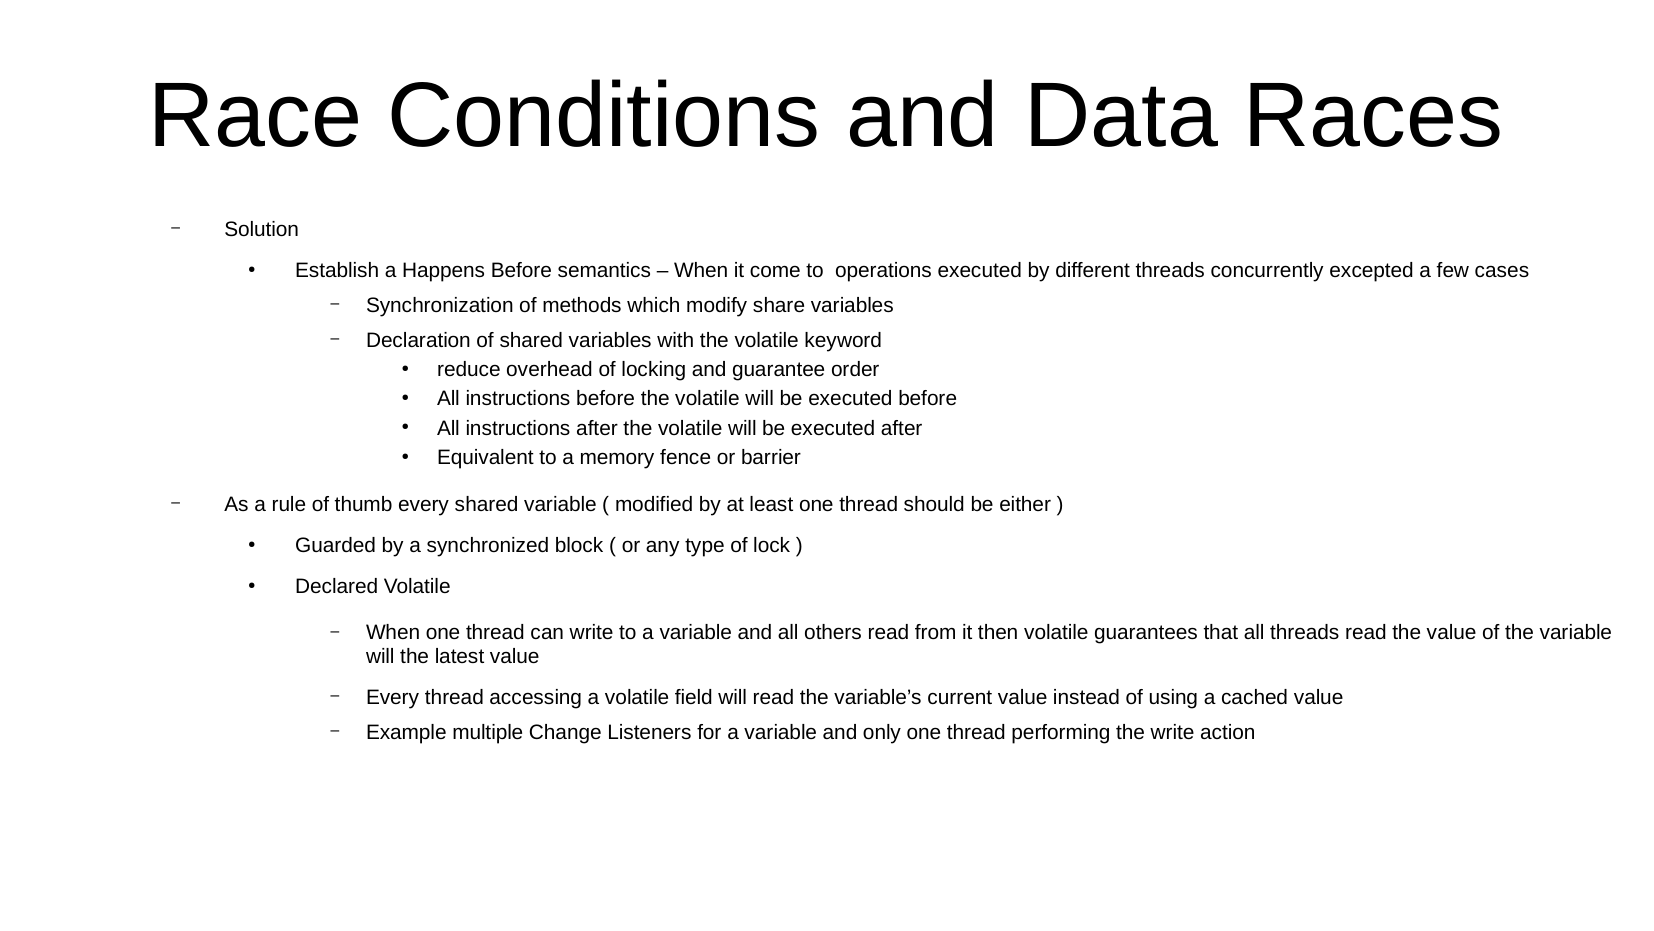

# Race Conditions and Data Races
Solution
Establish a Happens Before semantics – When it come to operations executed by different threads concurrently excepted a few cases
Synchronization of methods which modify share variables
Declaration of shared variables with the volatile keyword
reduce overhead of locking and guarantee order
All instructions before the volatile will be executed before
All instructions after the volatile will be executed after
Equivalent to a memory fence or barrier
As a rule of thumb every shared variable ( modified by at least one thread should be either )
Guarded by a synchronized block ( or any type of lock )
Declared Volatile
When one thread can write to a variable and all others read from it then volatile guarantees that all threads read the value of the variable will the latest value
Every thread accessing a volatile field will read the variable’s current value instead of using a cached value
Example multiple Change Listeners for a variable and only one thread performing the write action